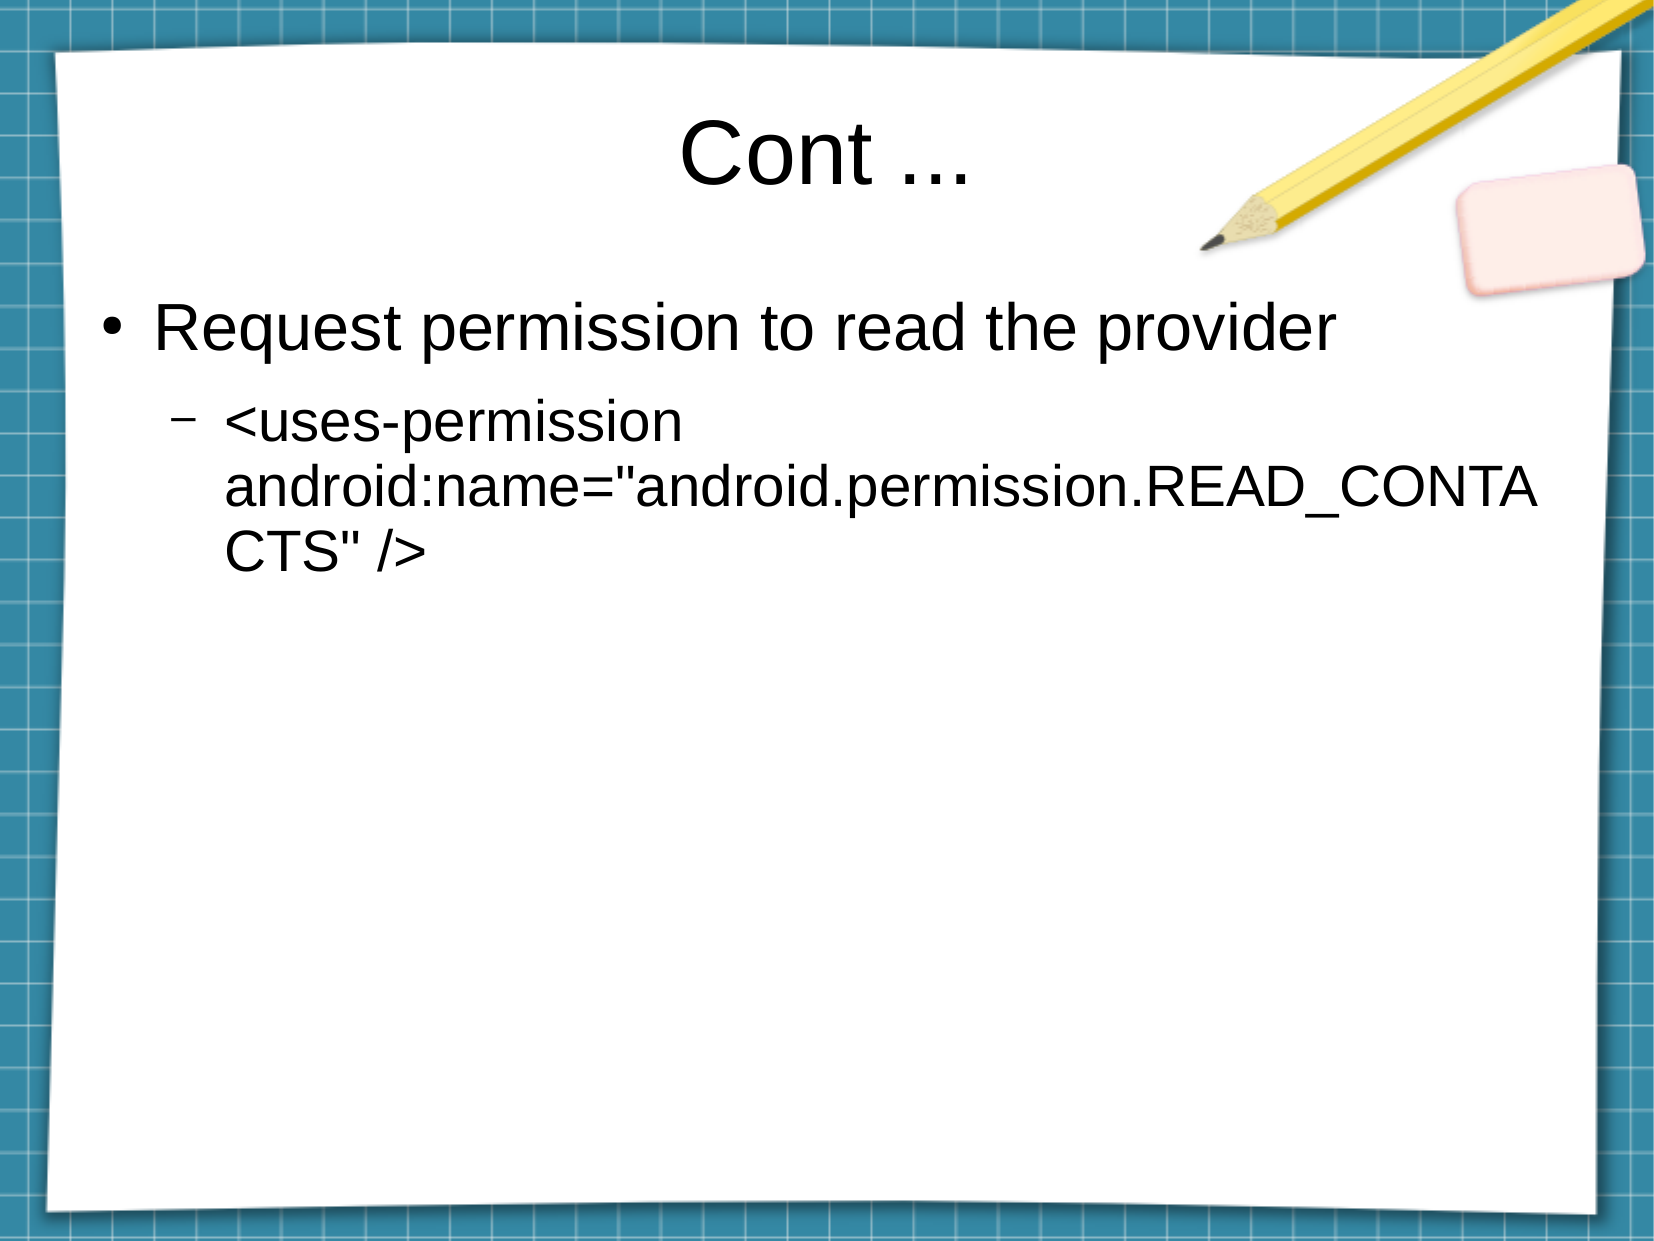

# Cont ...
Request permission to read the provider
<uses-permission android:name="android.permission.READ_CONTACTS" />